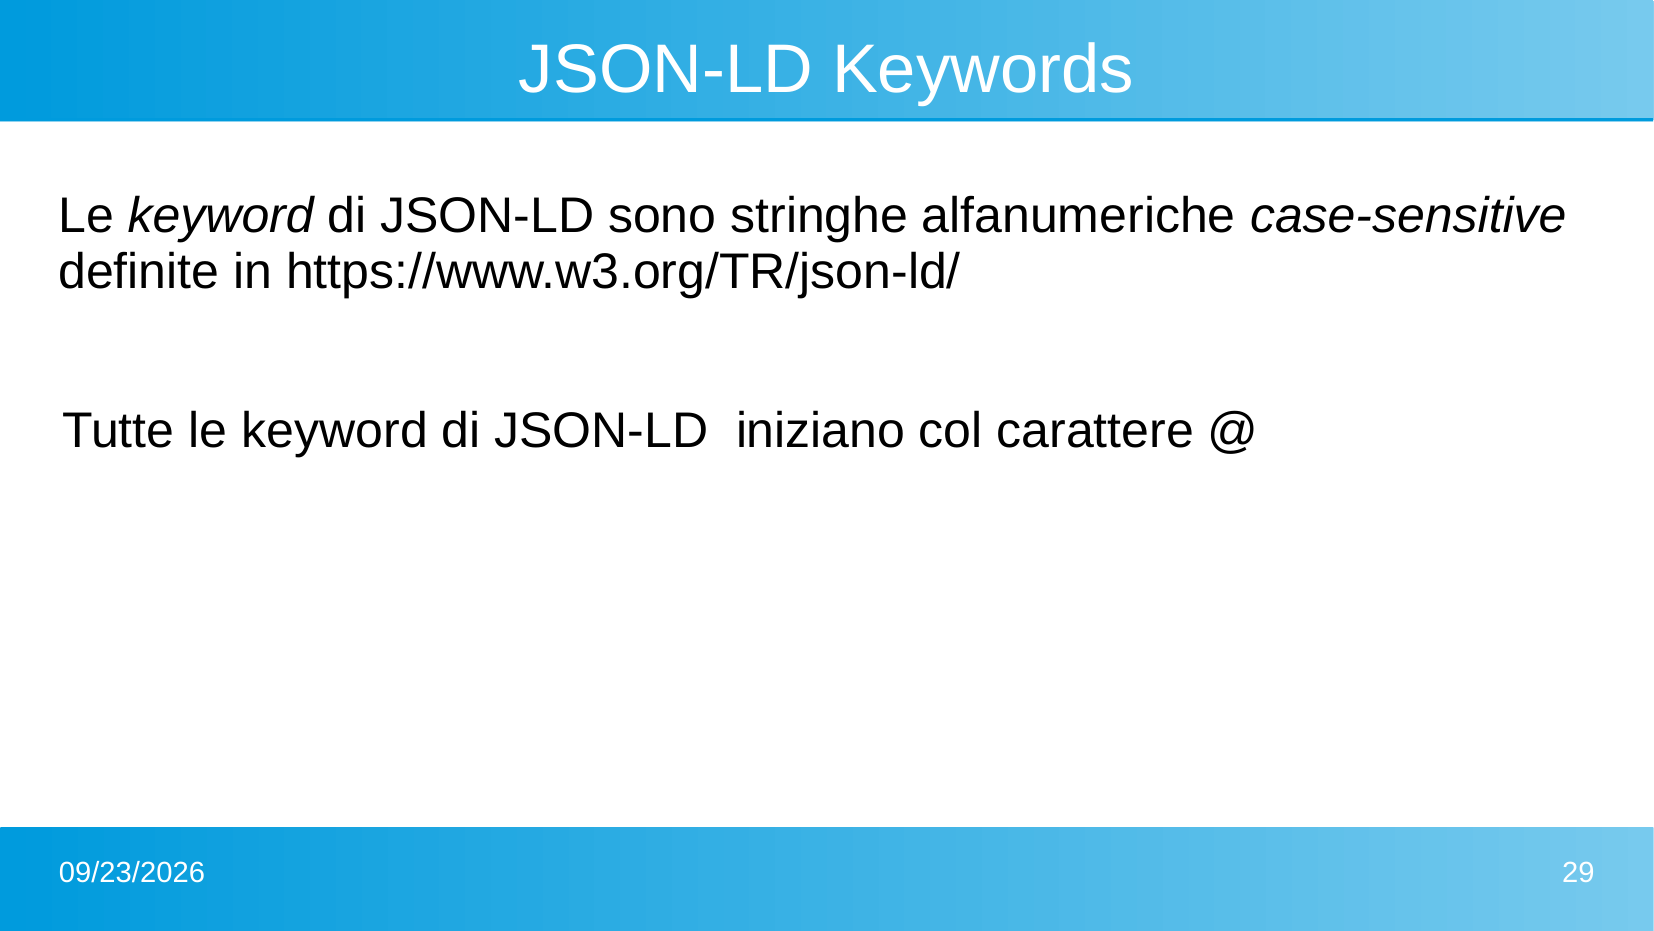

# JSON-LD Keywords
Le keyword di JSON-LD sono stringhe alfanumeriche case-sensitive definite in https://www.w3.org/TR/json-ld/
Tutte le keyword di JSON-LD iniziano col carattere @
29